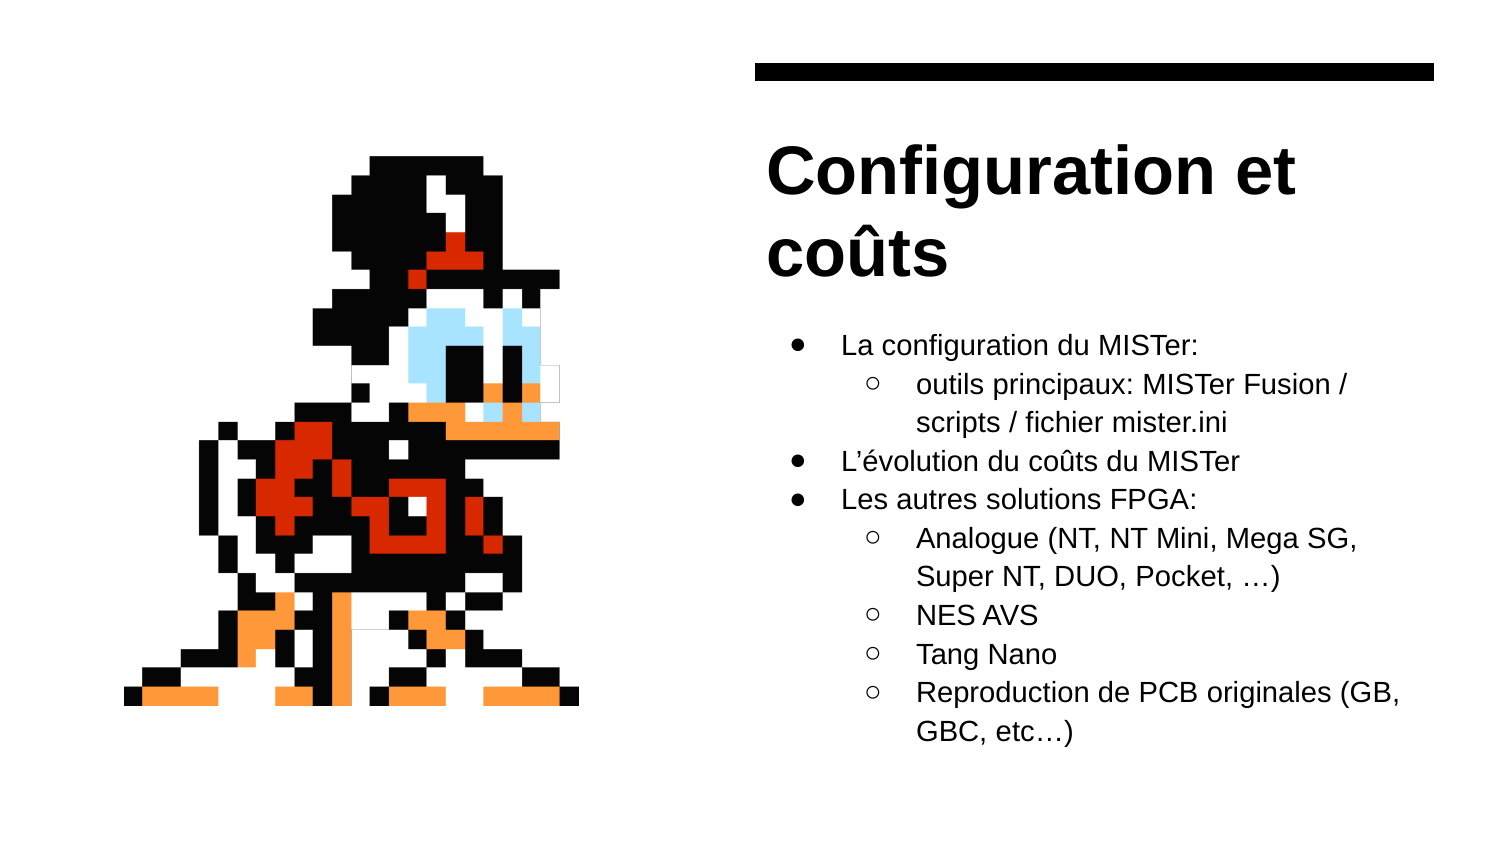

# Configuration et coûts
La configuration du MISTer:
outils principaux: MISTer Fusion / scripts / fichier mister.ini
L’évolution du coûts du MISTer
Les autres solutions FPGA:
Analogue (NT, NT Mini, Mega SG, Super NT, DUO, Pocket, …)
NES AVS
Tang Nano
Reproduction de PCB originales (GB, GBC, etc…)